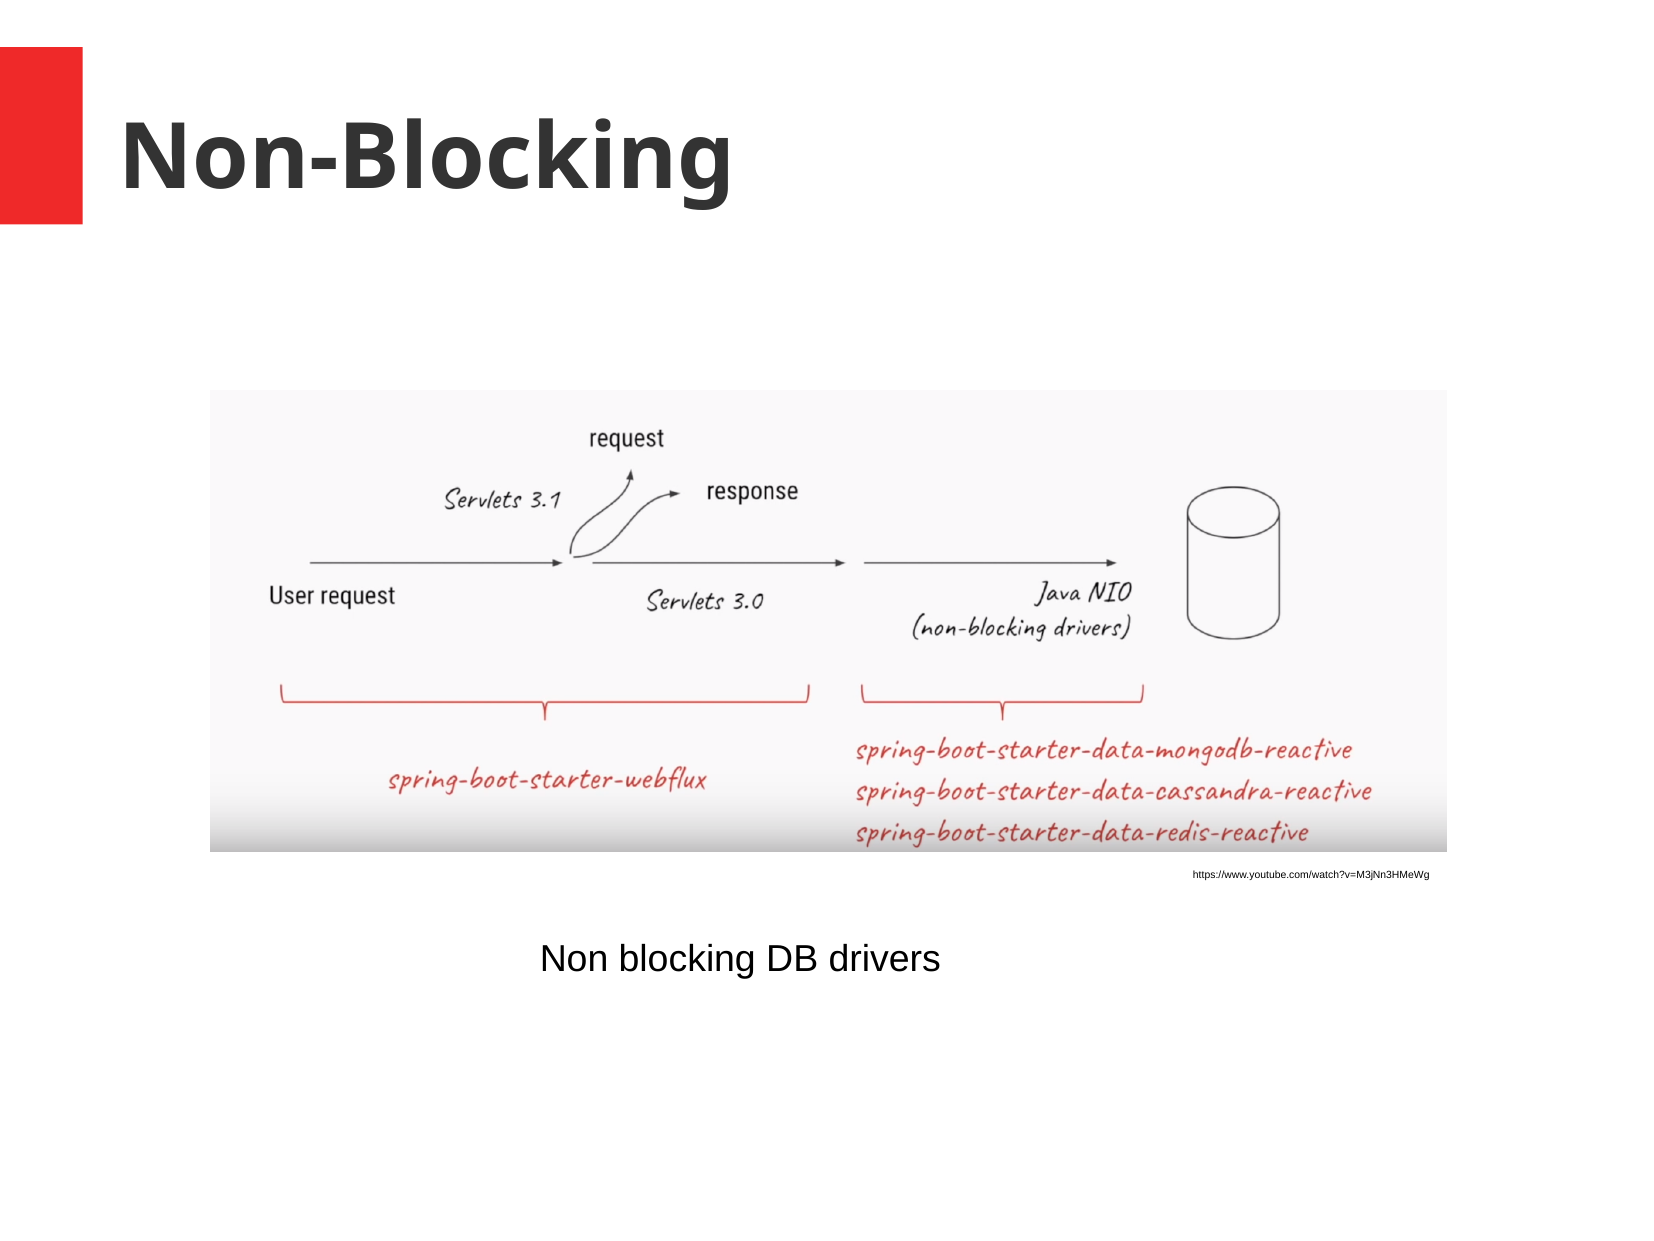

# Non-Blocking
https://www.youtube.com/watch?v=M3jNn3HMeWg
Non blocking DB drivers